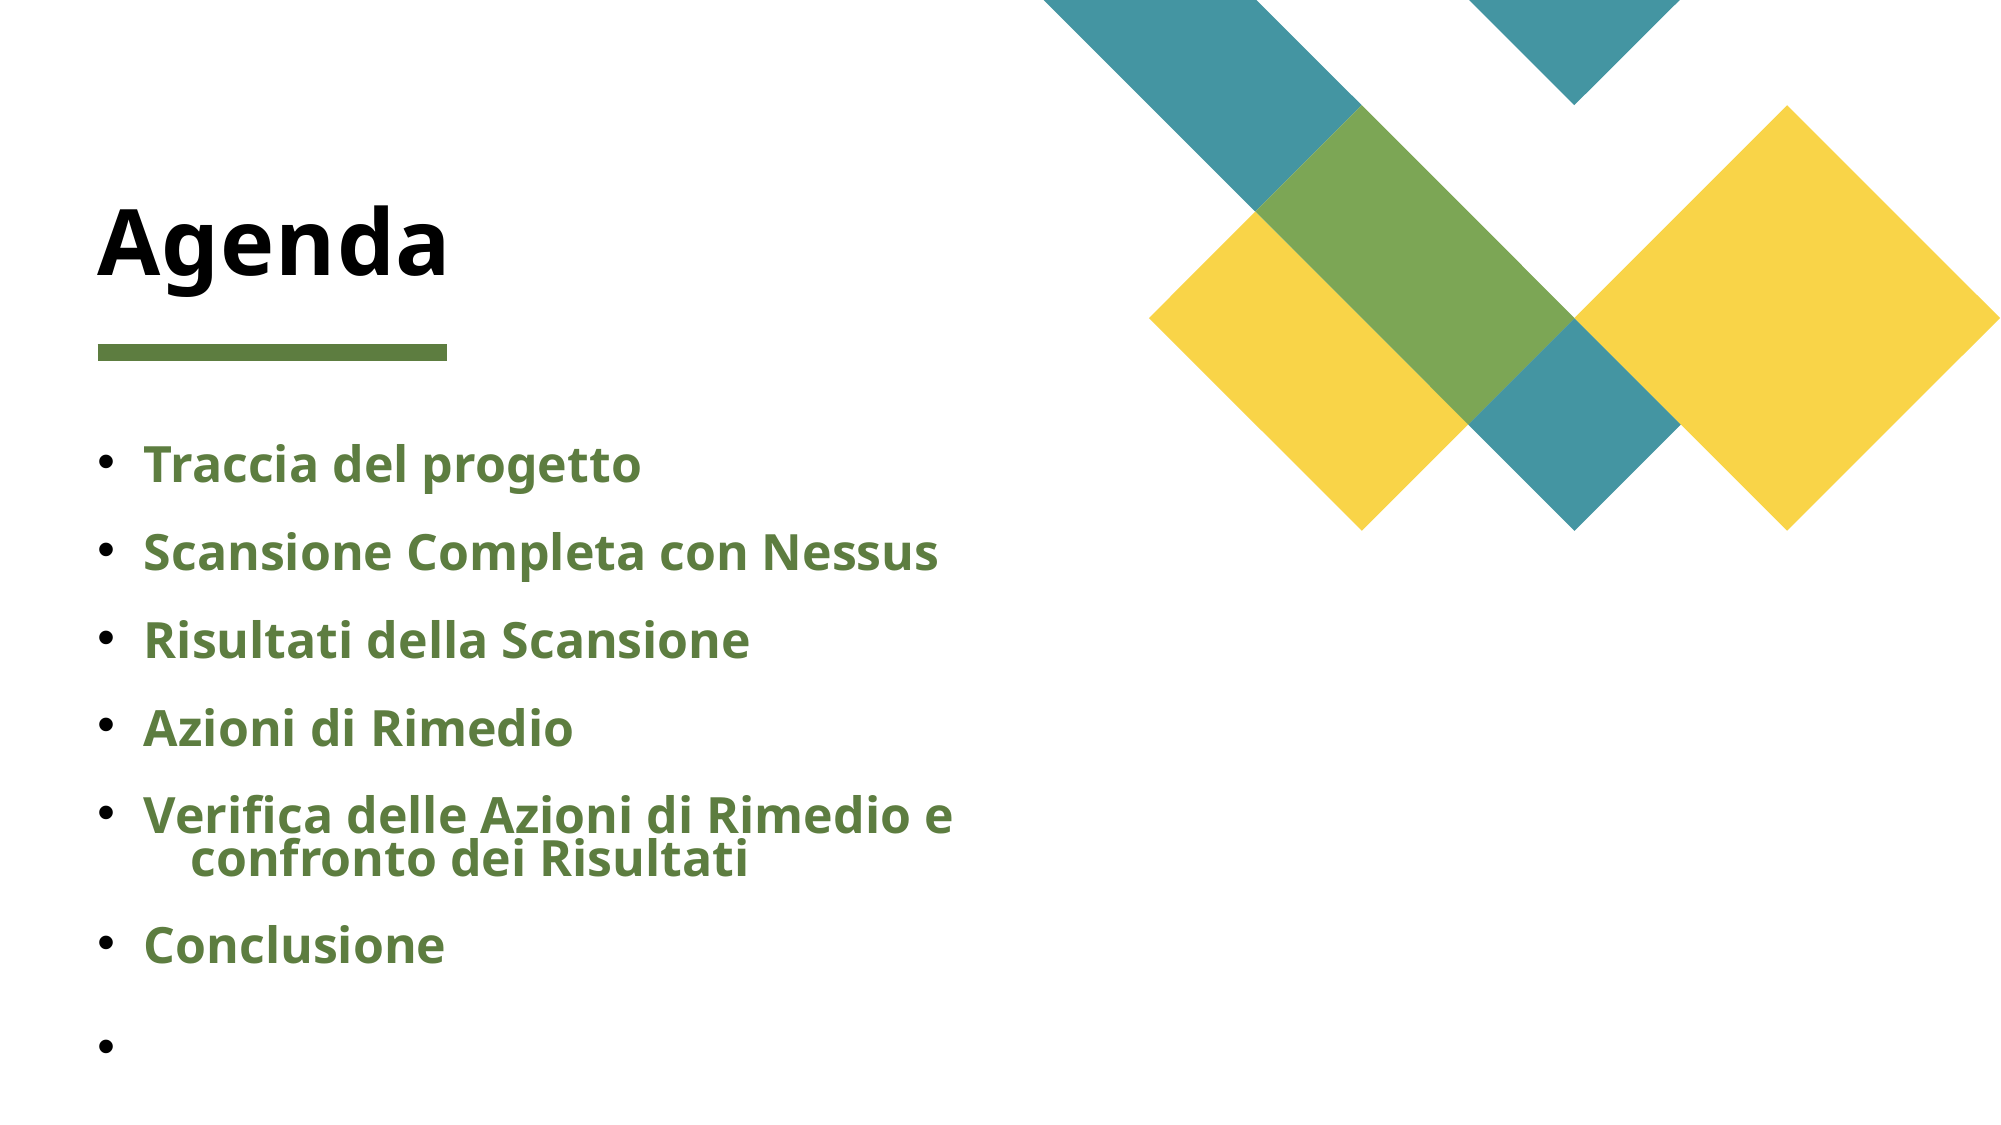

# Agenda
Traccia del progetto
Scansione Completa con Nessus
Risultati della Scansione
Azioni di Rimedio
Verifica delle Azioni di Rimedio e confronto dei Risultati
Conclusione